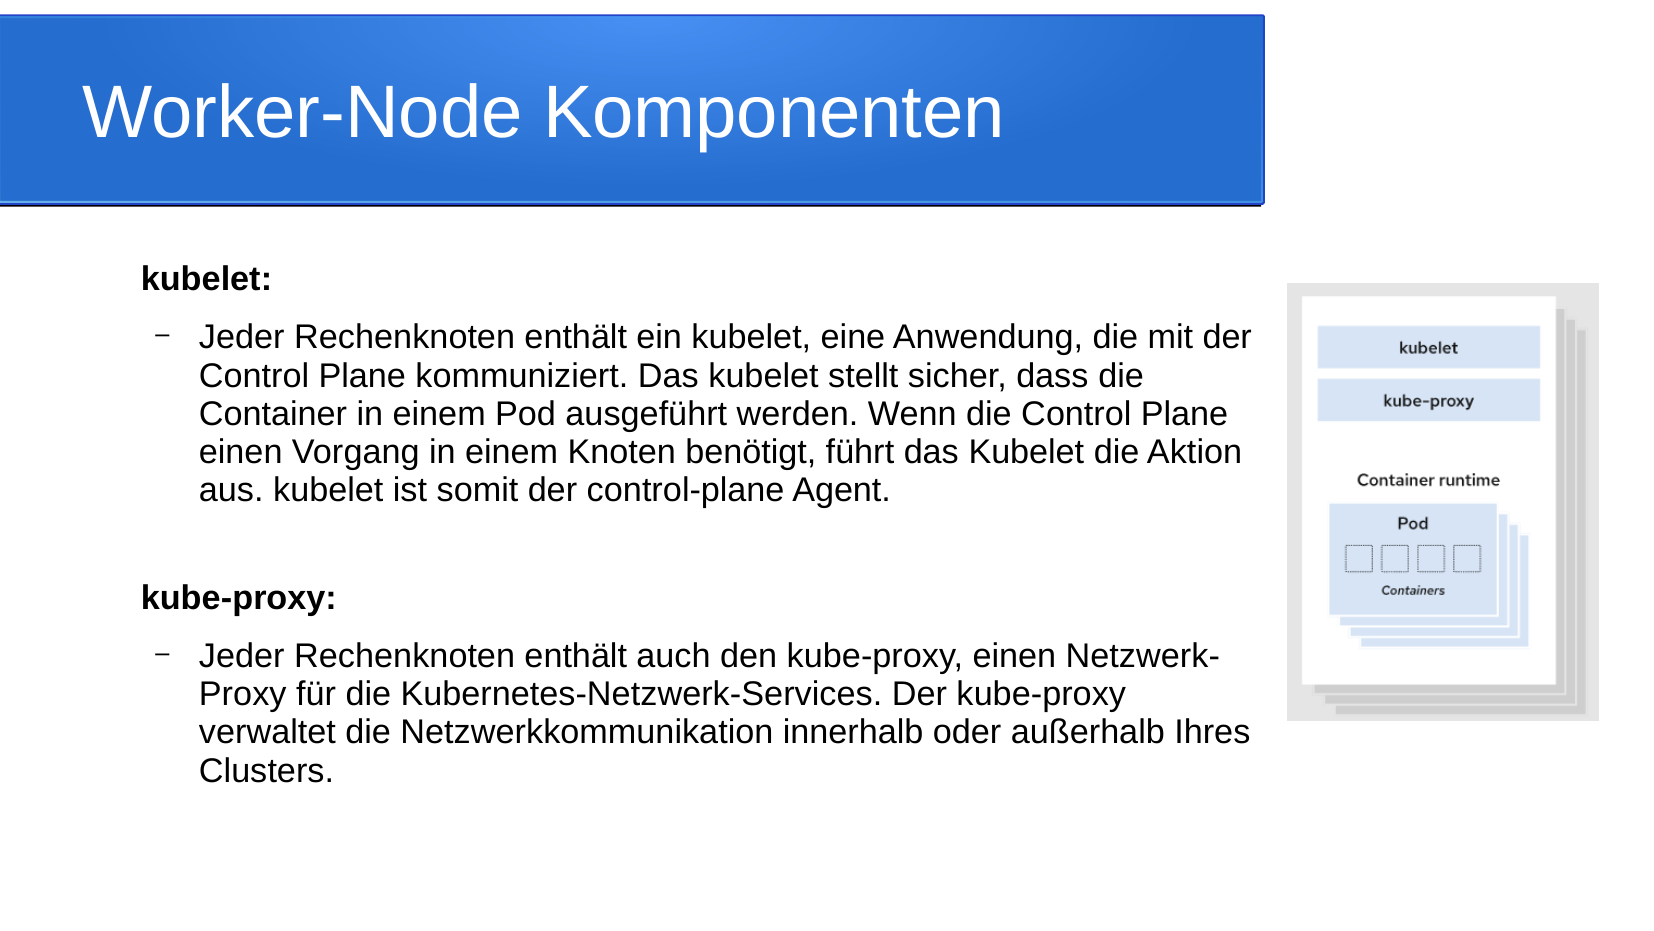

# Worker-Node Komponenten
kubelet:
Jeder Rechenknoten enthält ein kubelet, eine Anwendung, die mit der Control Plane kommuniziert. Das kubelet stellt sicher, dass die Container in einem Pod ausgeführt werden. Wenn die Control Plane einen Vorgang in einem Knoten benötigt, führt das Kubelet die Aktion aus. kubelet ist somit der control-plane Agent.
kube-proxy:
Jeder Rechenknoten enthält auch den kube-proxy, einen Netzwerk-Proxy für die Kubernetes-Netzwerk-Services. Der kube-proxy verwaltet die Netzwerkkommunikation innerhalb oder außerhalb Ihres Clusters.